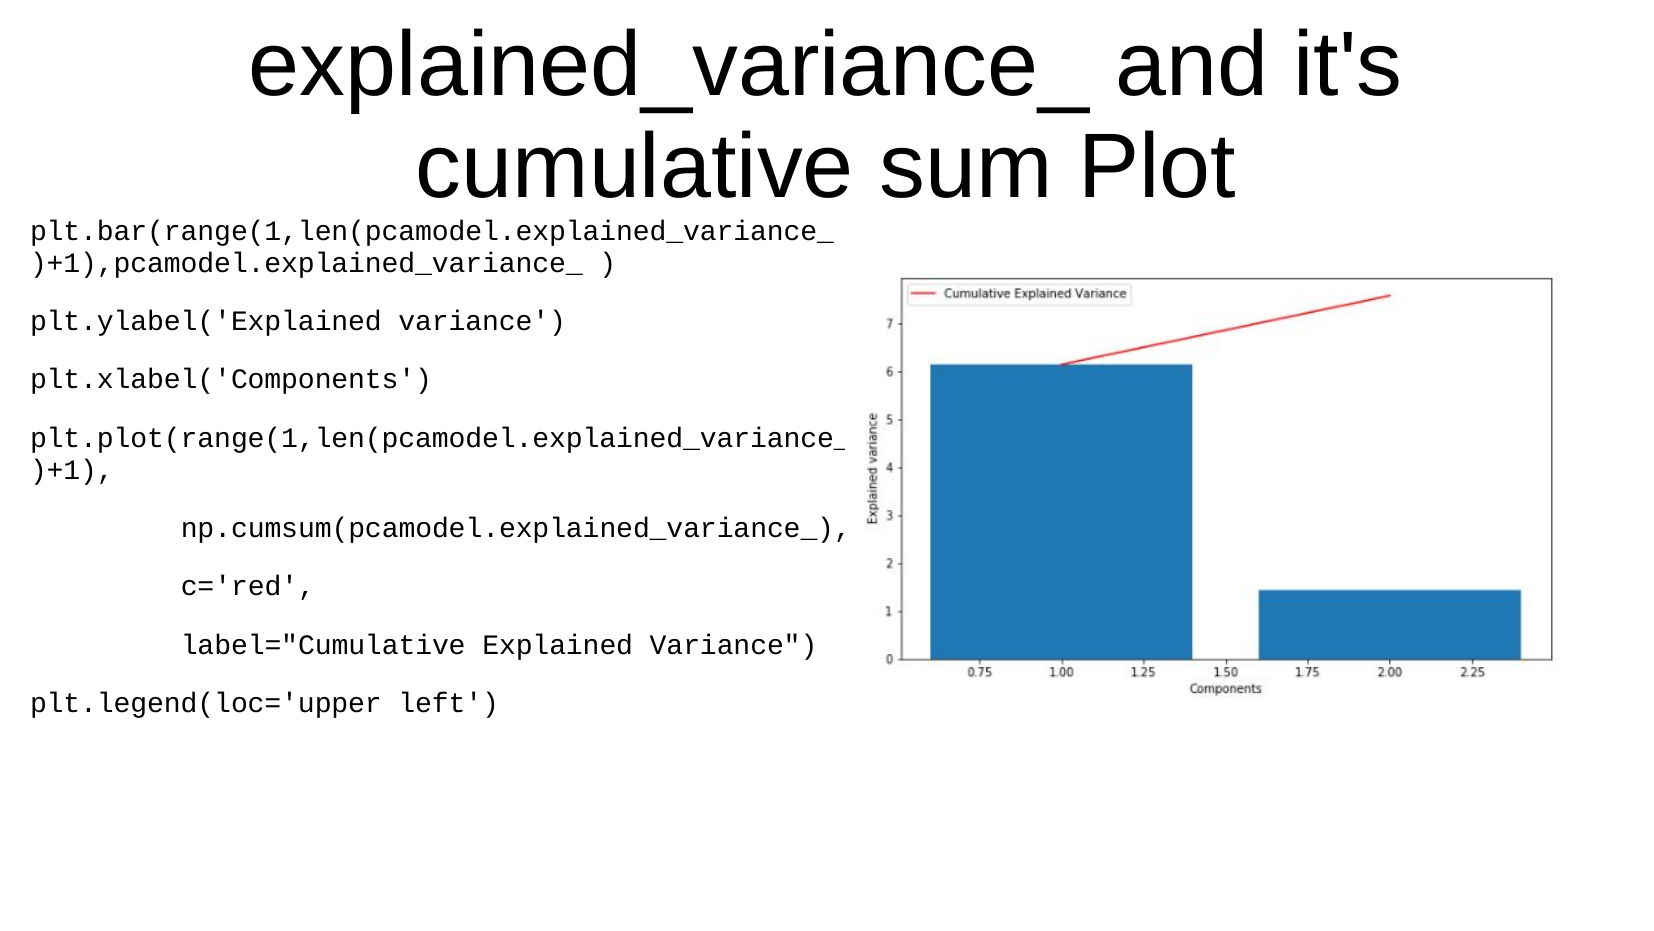

# explained_variance_ and it's cumulative sum Plot
plt.bar(range(1,len(pcamodel.explained_variance_ )+1),pcamodel.explained_variance_ )
plt.ylabel('Explained variance')
plt.xlabel('Components')
plt.plot(range(1,len(pcamodel.explained_variance_ )+1),
 np.cumsum(pcamodel.explained_variance_),
 c='red',
 label="Cumulative Explained Variance")
plt.legend(loc='upper left')